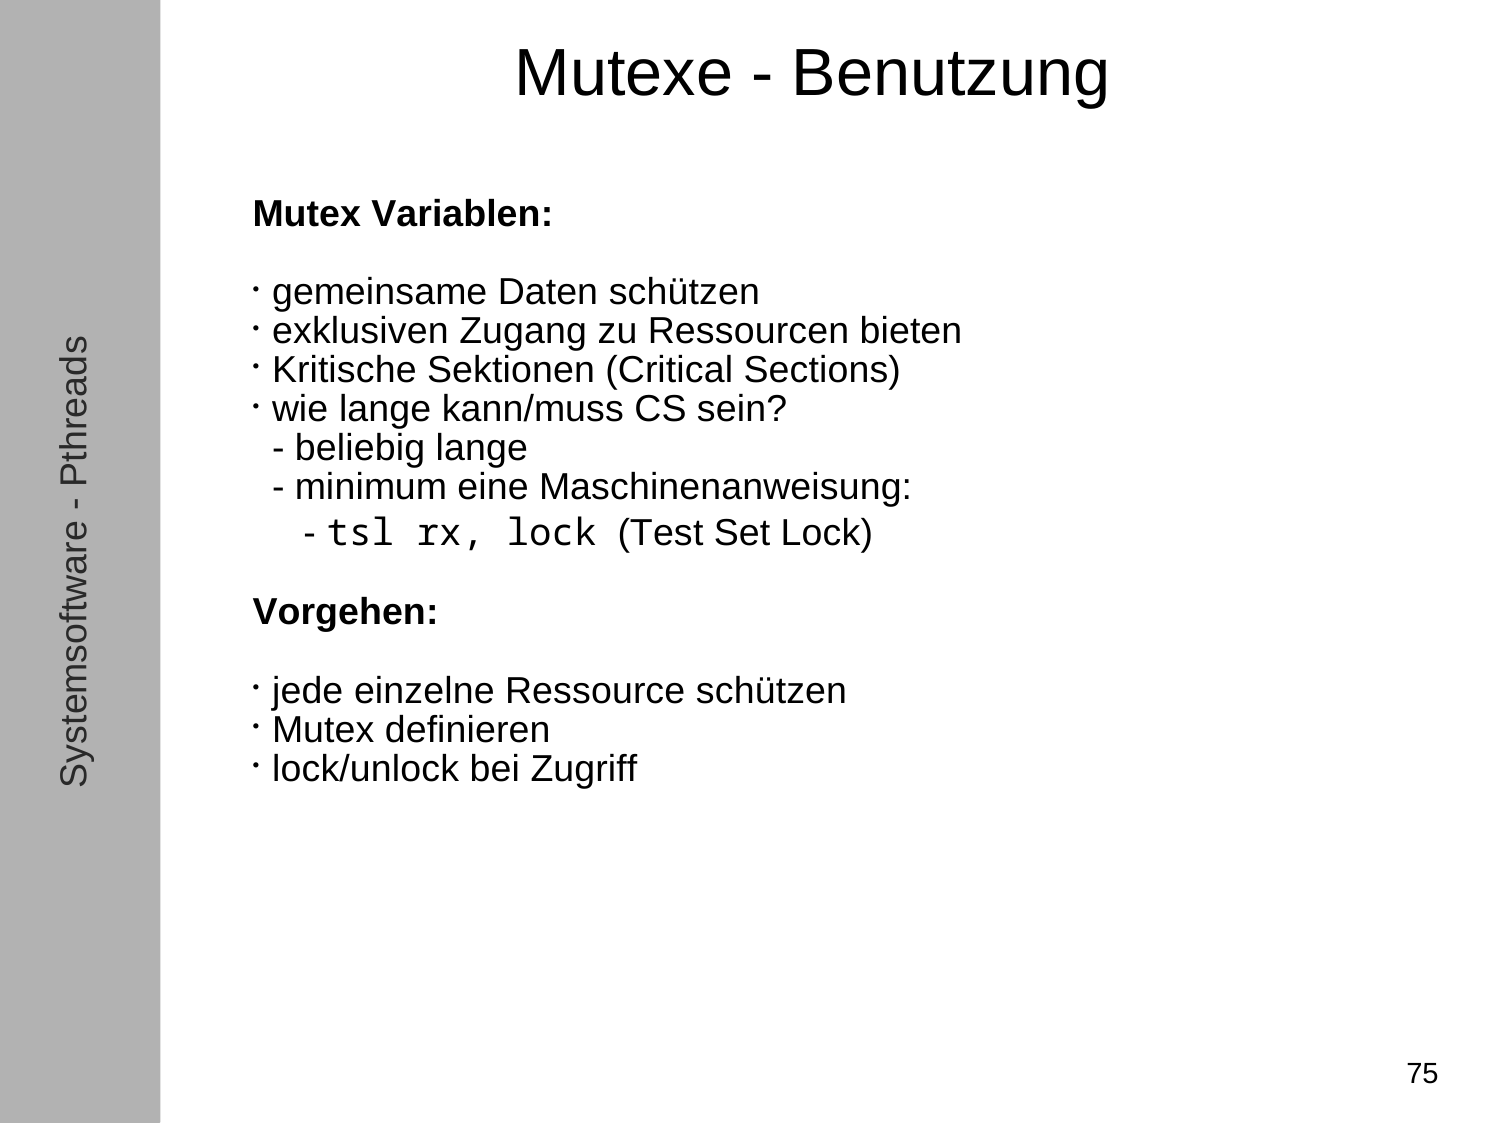

Mutexe - Benutzung
Mutex Variablen:
gemeinsame Daten schützen
exklusiven Zugang zu Ressourcen bieten
Kritische Sektionen (Critical Sections)
wie lange kann/muss CS sein?
- beliebig lange
- minimum eine Maschinenanweisung:
 - tsl rx, lock (Test Set Lock)
Vorgehen:
jede einzelne Ressource schützen
Mutex definieren
lock/unlock bei Zugriff
Systemsoftware - Pthreads